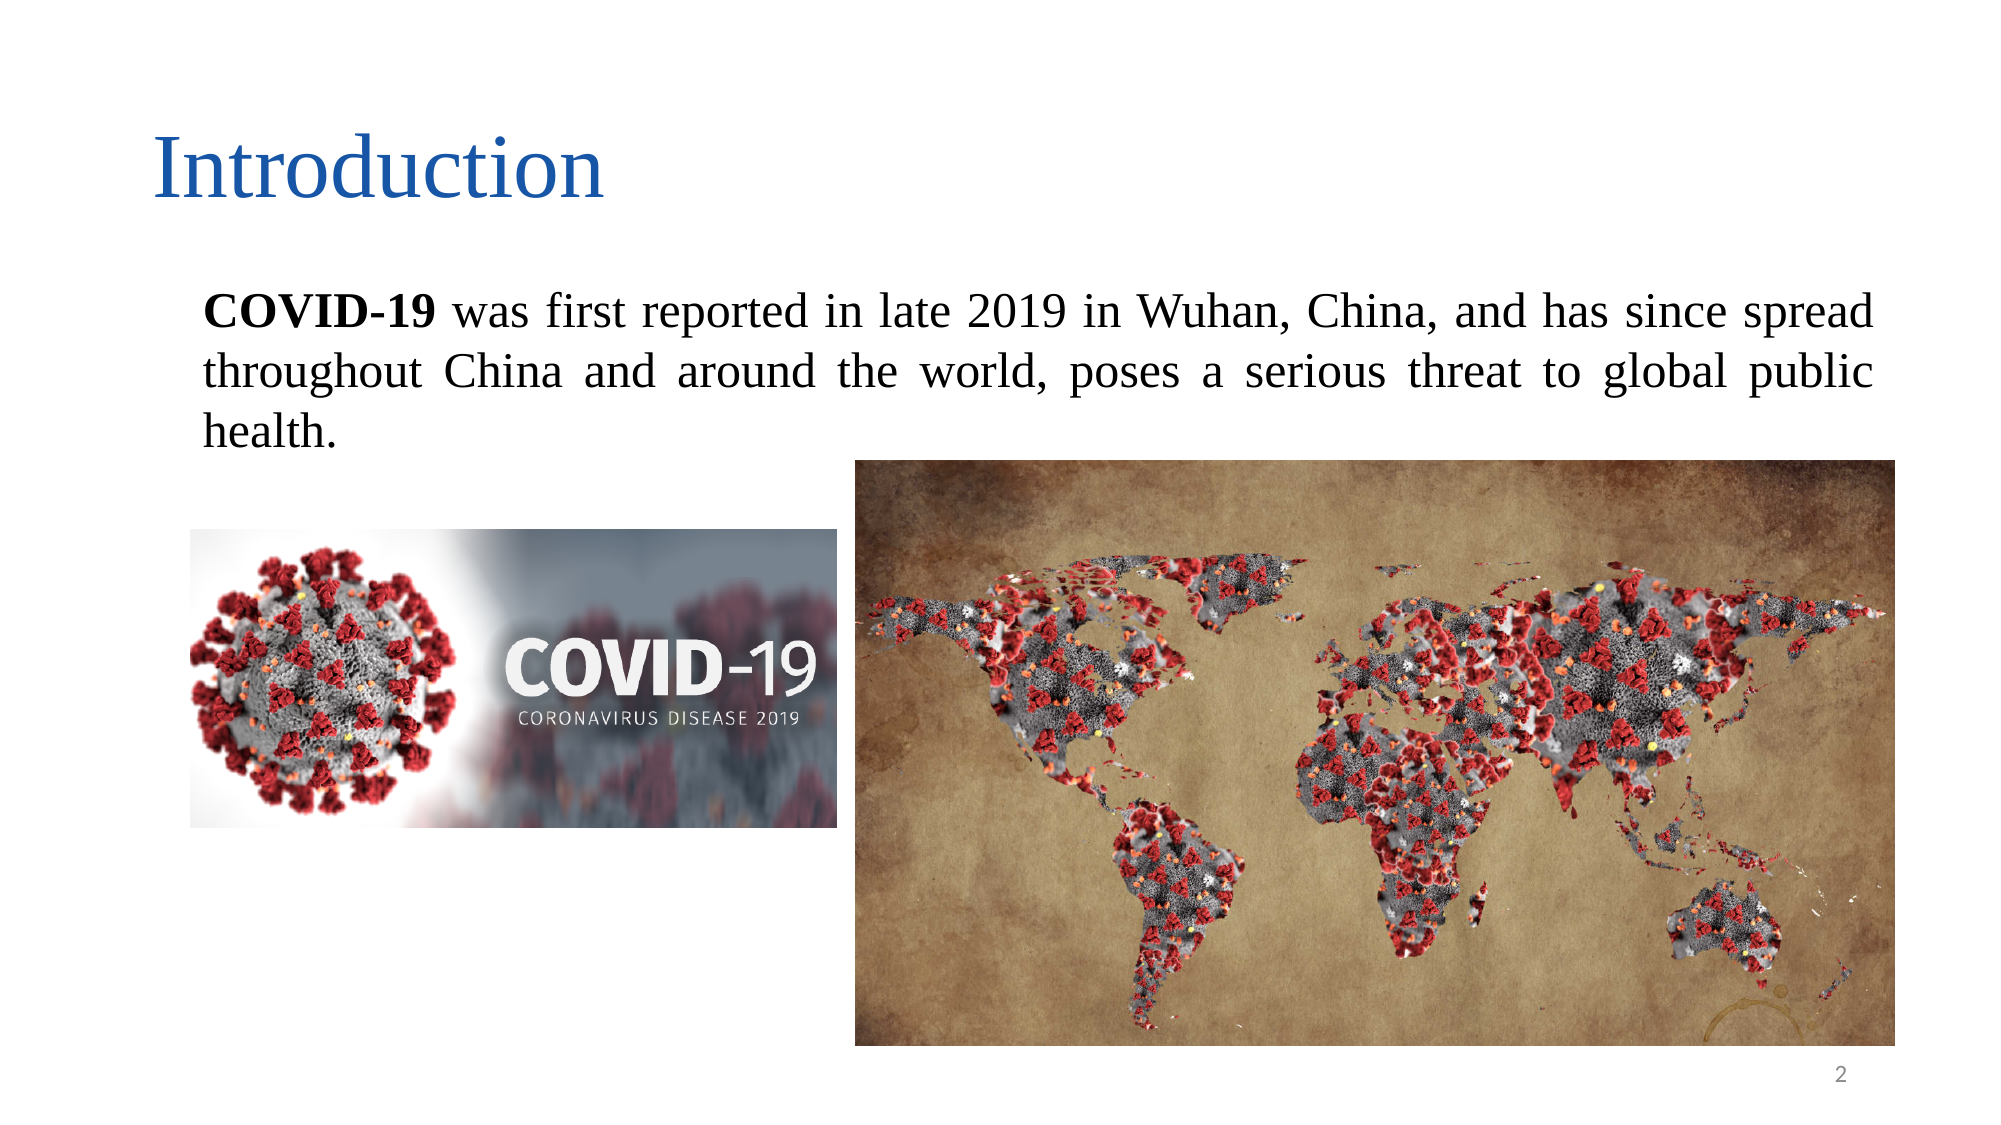

Introduction
COVID-19 was first reported in late 2019 in Wuhan, China, and has since spread throughout China and around the world, poses a serious threat to global public health.